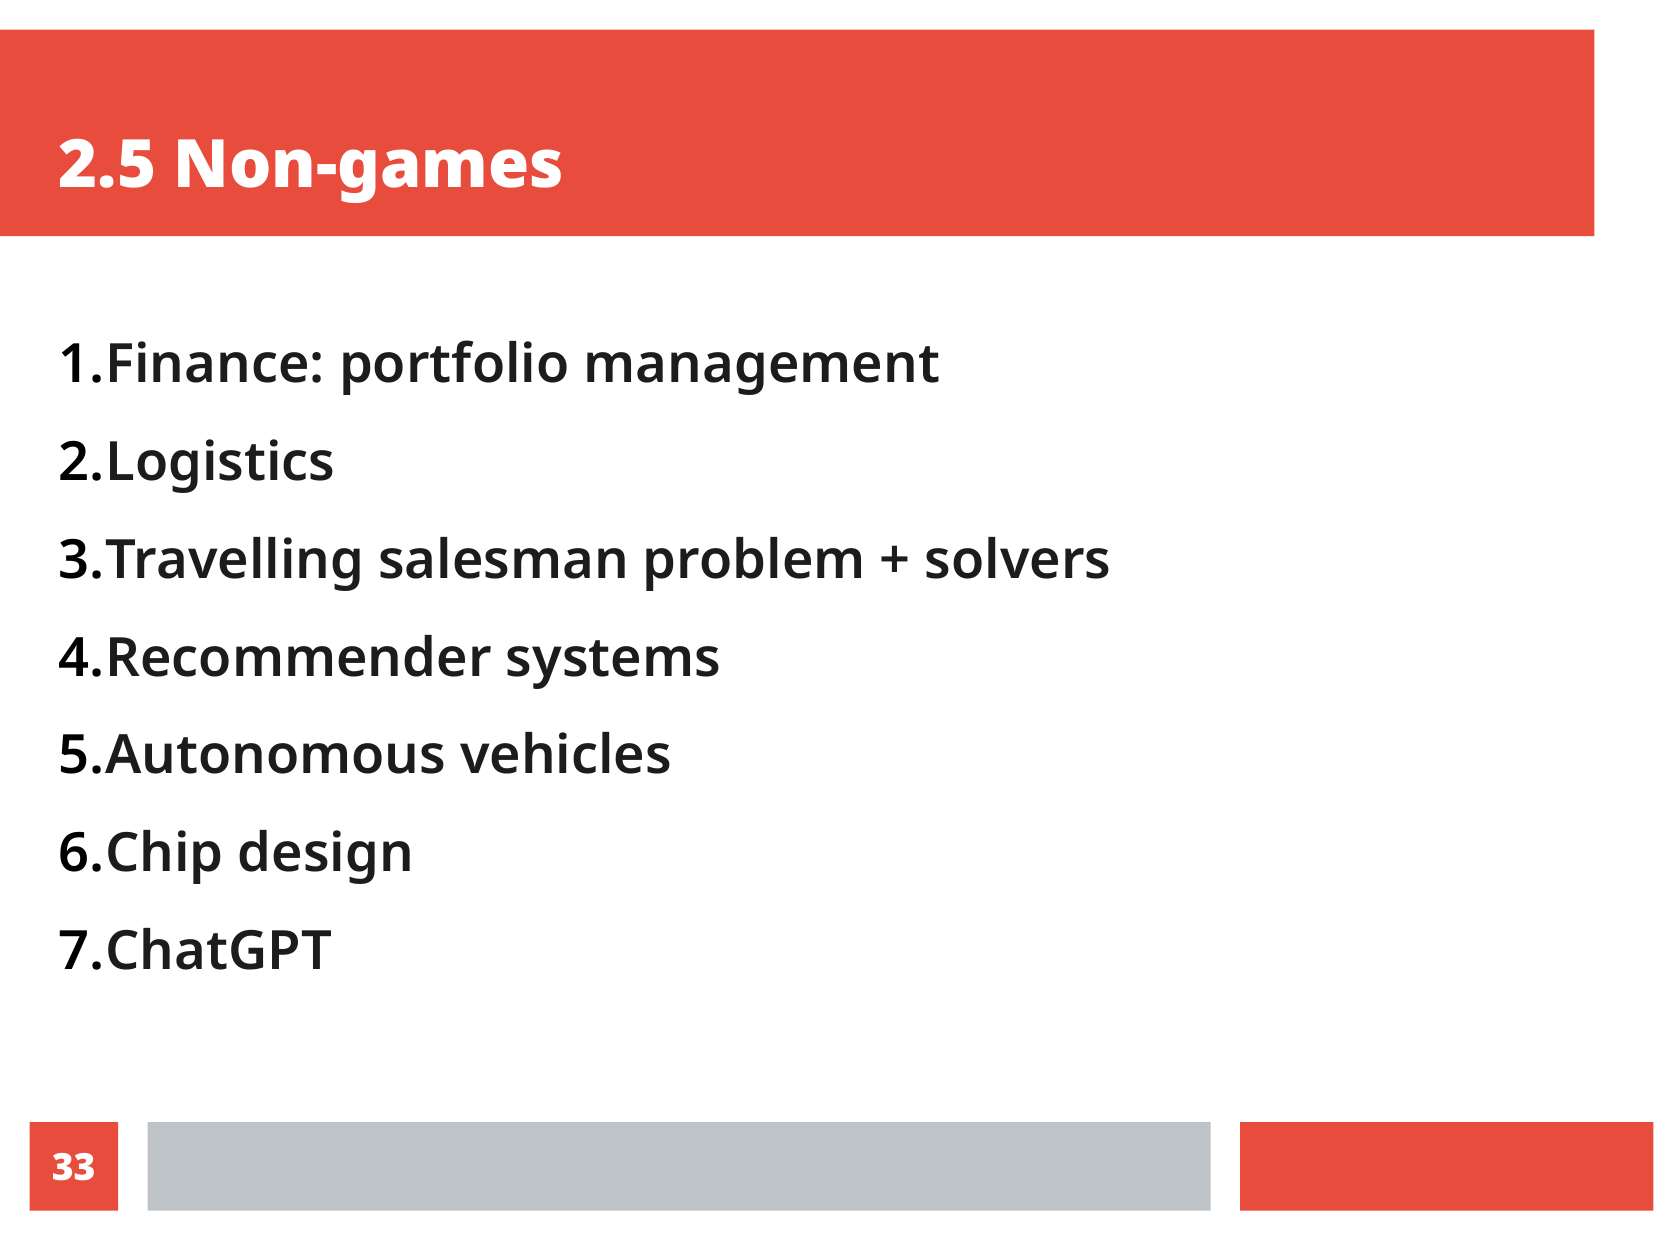

# 2.5 Non-games
Finance: portfolio management
Logistics
Travelling salesman problem + solvers
Recommender systems
Autonomous vehicles
Chip design
ChatGPT
33